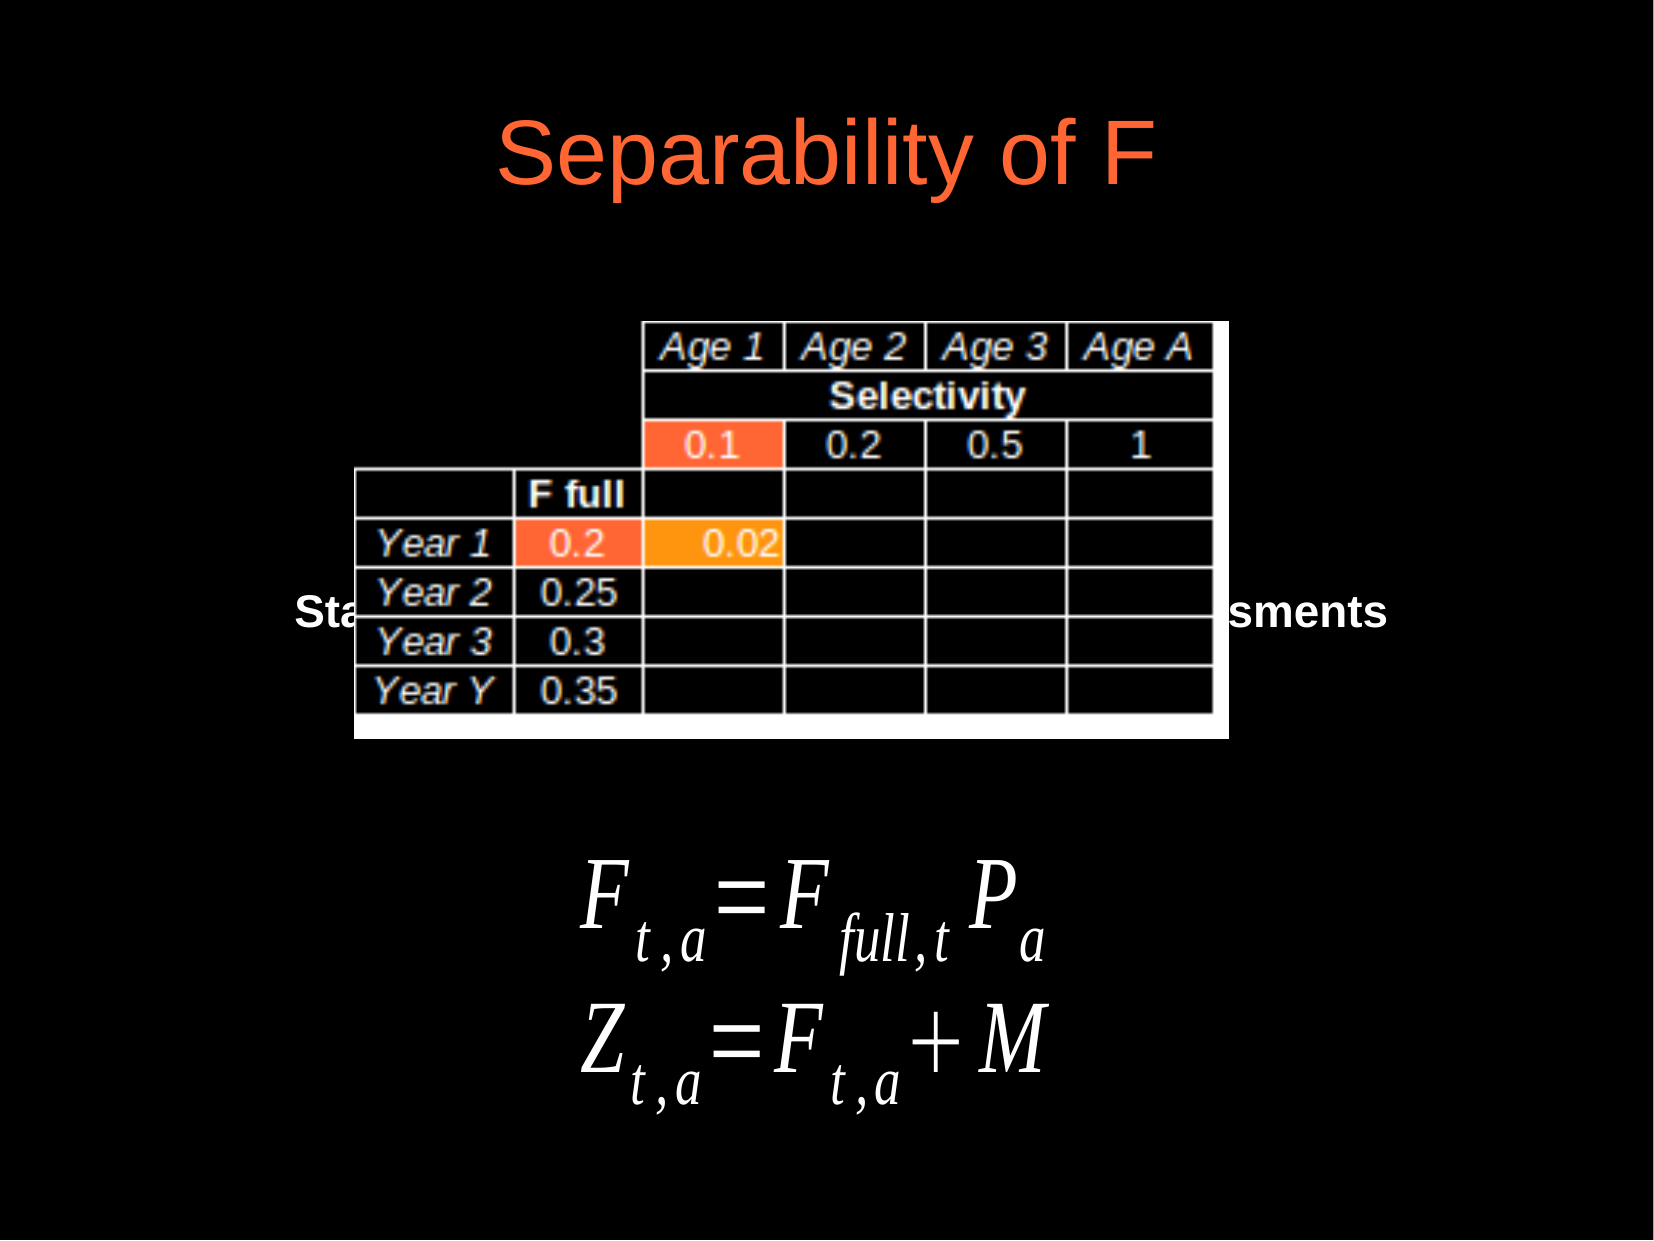

# Separability of F
Statistical Issues in Fisheries' Stock Assessments